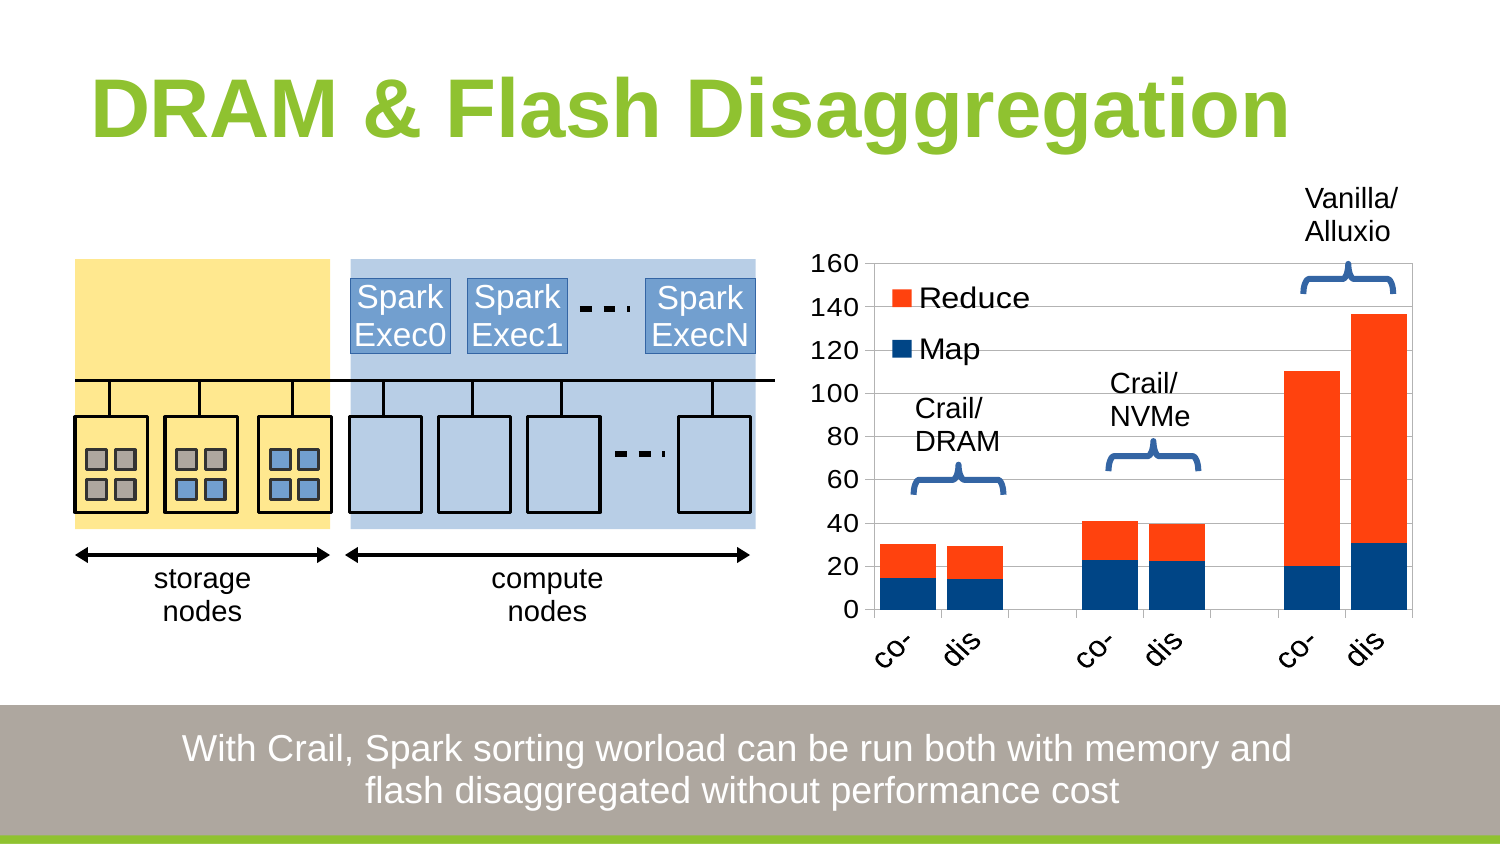

# DRAM & Flash Disaggregation
Vanilla/Alluxio
### Chart
| Category | Map | Reduce |
|---|---|---|
| co-located | 14.79 | 15.44 |
| disaggr | 14.24 | 15.16 |
| None | None | None |
| co-located | 22.76 | 18.16 |
| disaggr | 22.57 | 17.18 |
| None | None | None |
| co-located | 20.12 | 90.46 |
| disaggr | 30.72 | 106.13 |
Spark
Exec0
Spark
Exec1
Spark
ExecN
Crail/
NVMe
Crail/
DRAM
storage
nodes
compute
nodes
With Crail, Spark sorting worload can be run both with memory and
flash disaggregated without performance cost